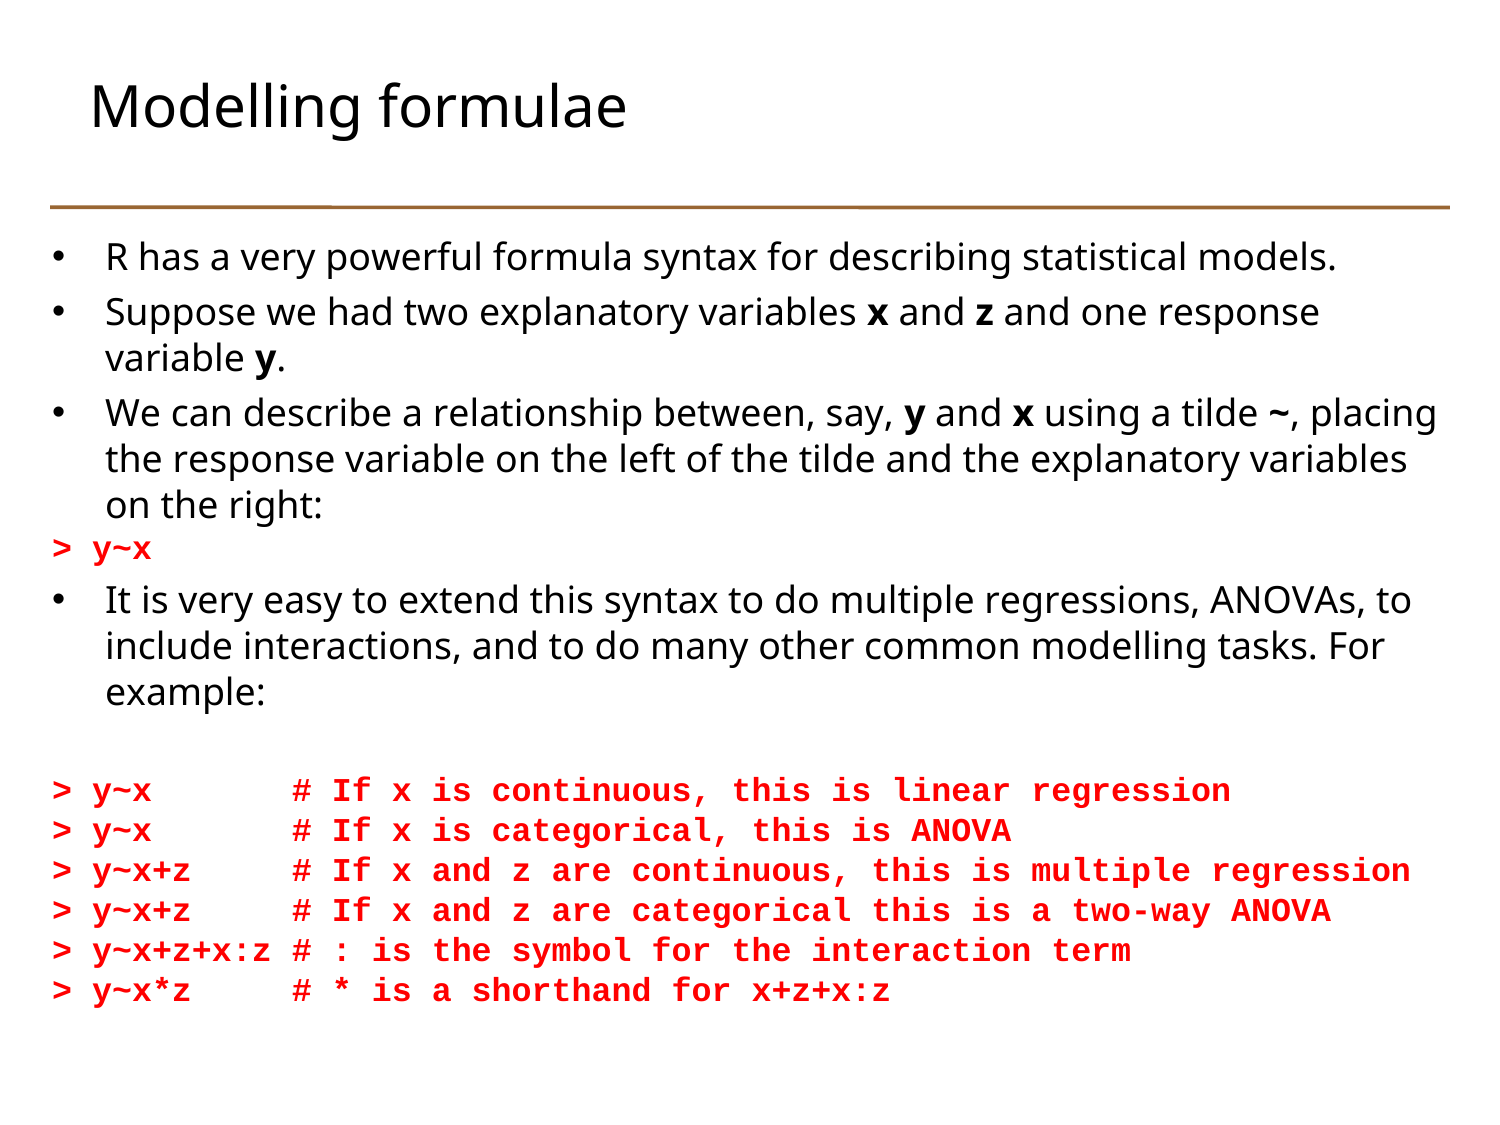

Modelling formulae
R has a very powerful formula syntax for describing statistical models.
Suppose we had two explanatory variables x and z and one response variable y.
We can describe a relationship between, say, y and x using a tilde ~, placing the response variable on the left of the tilde and the explanatory variables on the right:
> y~x
It is very easy to extend this syntax to do multiple regressions, ANOVAs, to include interactions, and to do many other common modelling tasks. For example:
> y~x # If x is continuous, this is linear regression
> y~x # If x is categorical, this is ANOVA
> y~x+z # If x and z are continuous, this is multiple regression
> y~x+z # If x and z are categorical this is a two-way ANOVA
> y~x+z+x:z # : is the symbol for the interaction term
> y~x*z # * is a shorthand for x+z+x:z